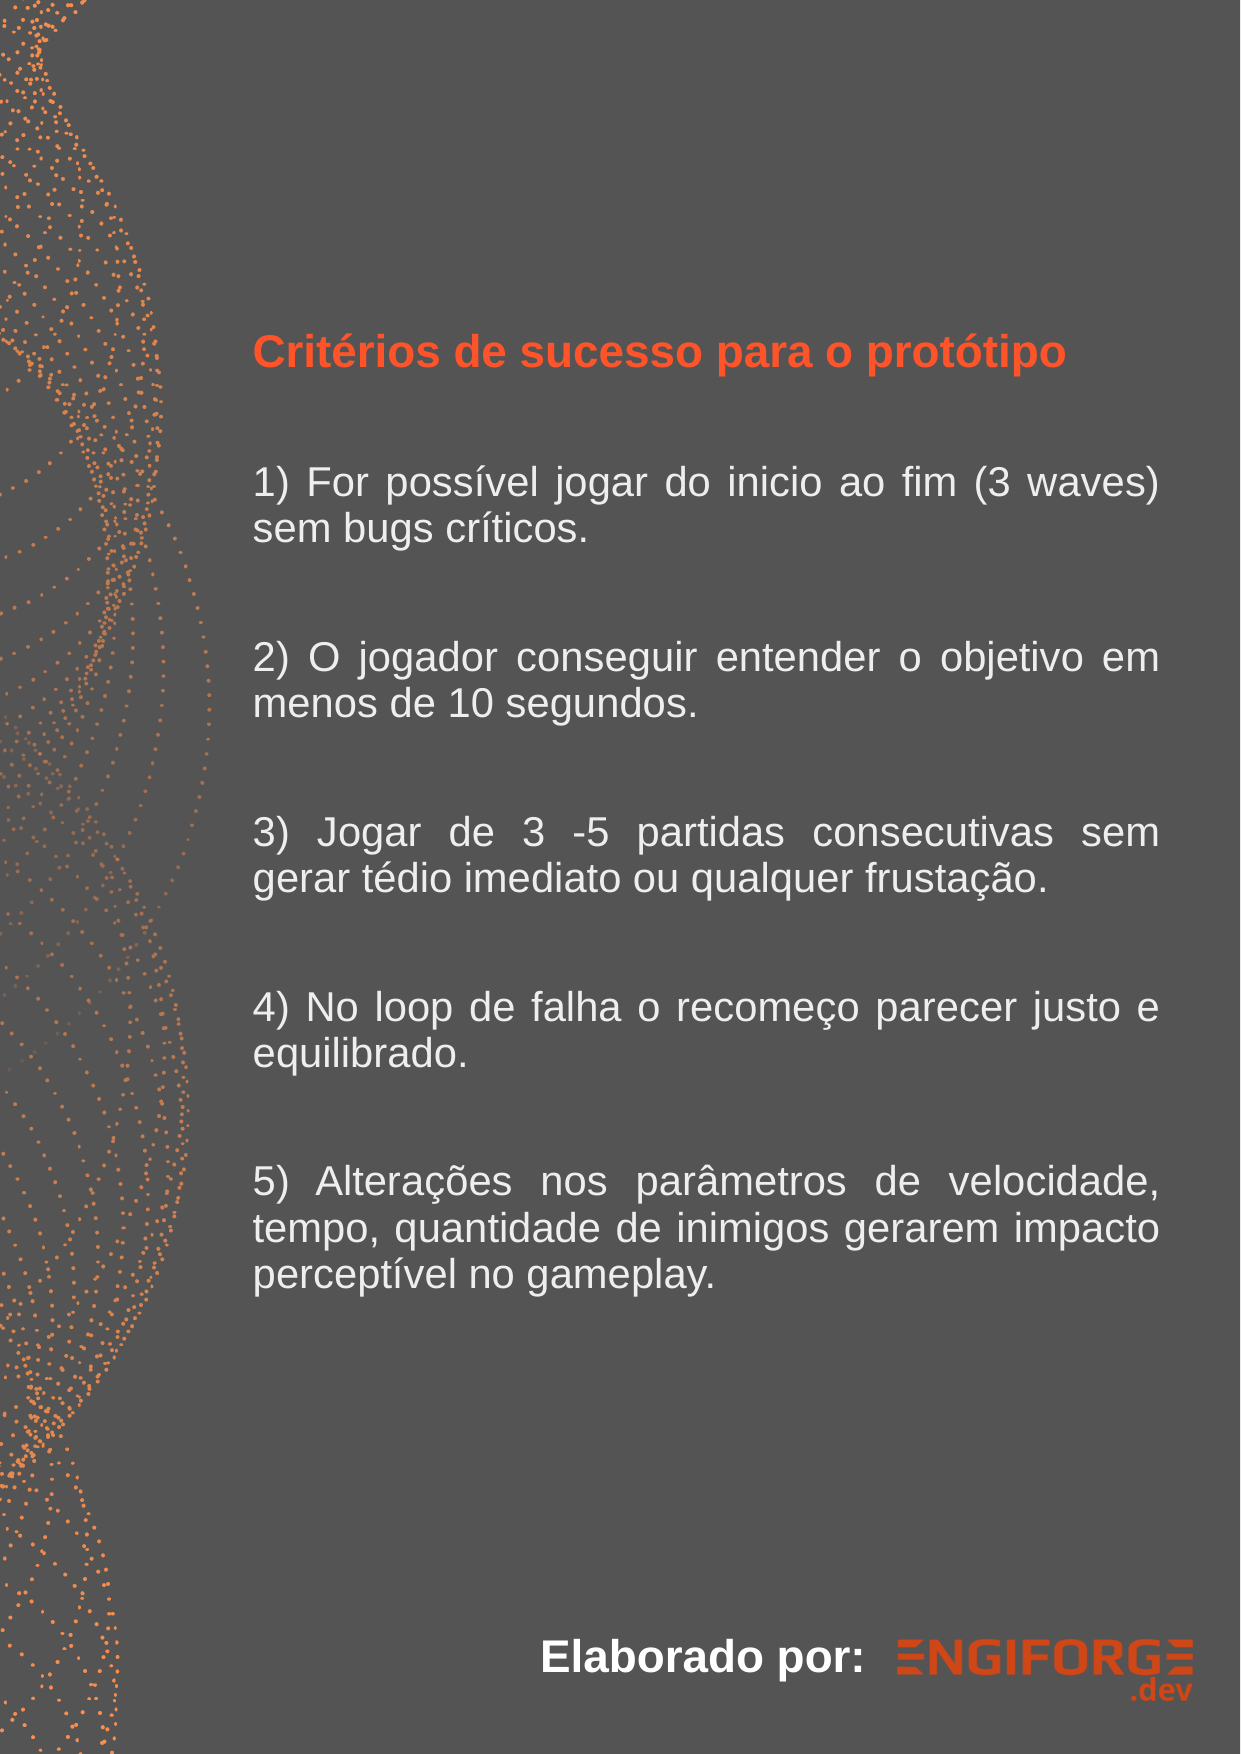

Critérios de sucesso para o protótipo
1) For possível jogar do inicio ao fim (3 waves) sem bugs críticos.
2) O jogador conseguir entender o objetivo em menos de 10 segundos.
3) Jogar de 3 -5 partidas consecutivas sem gerar tédio imediato ou qualquer frustação.
4) No loop de falha o recomeço parecer justo e equilibrado.
5) Alterações nos parâmetros de velocidade, tempo, quantidade de inimigos gerarem impacto perceptível no gameplay.
Elaborado por: